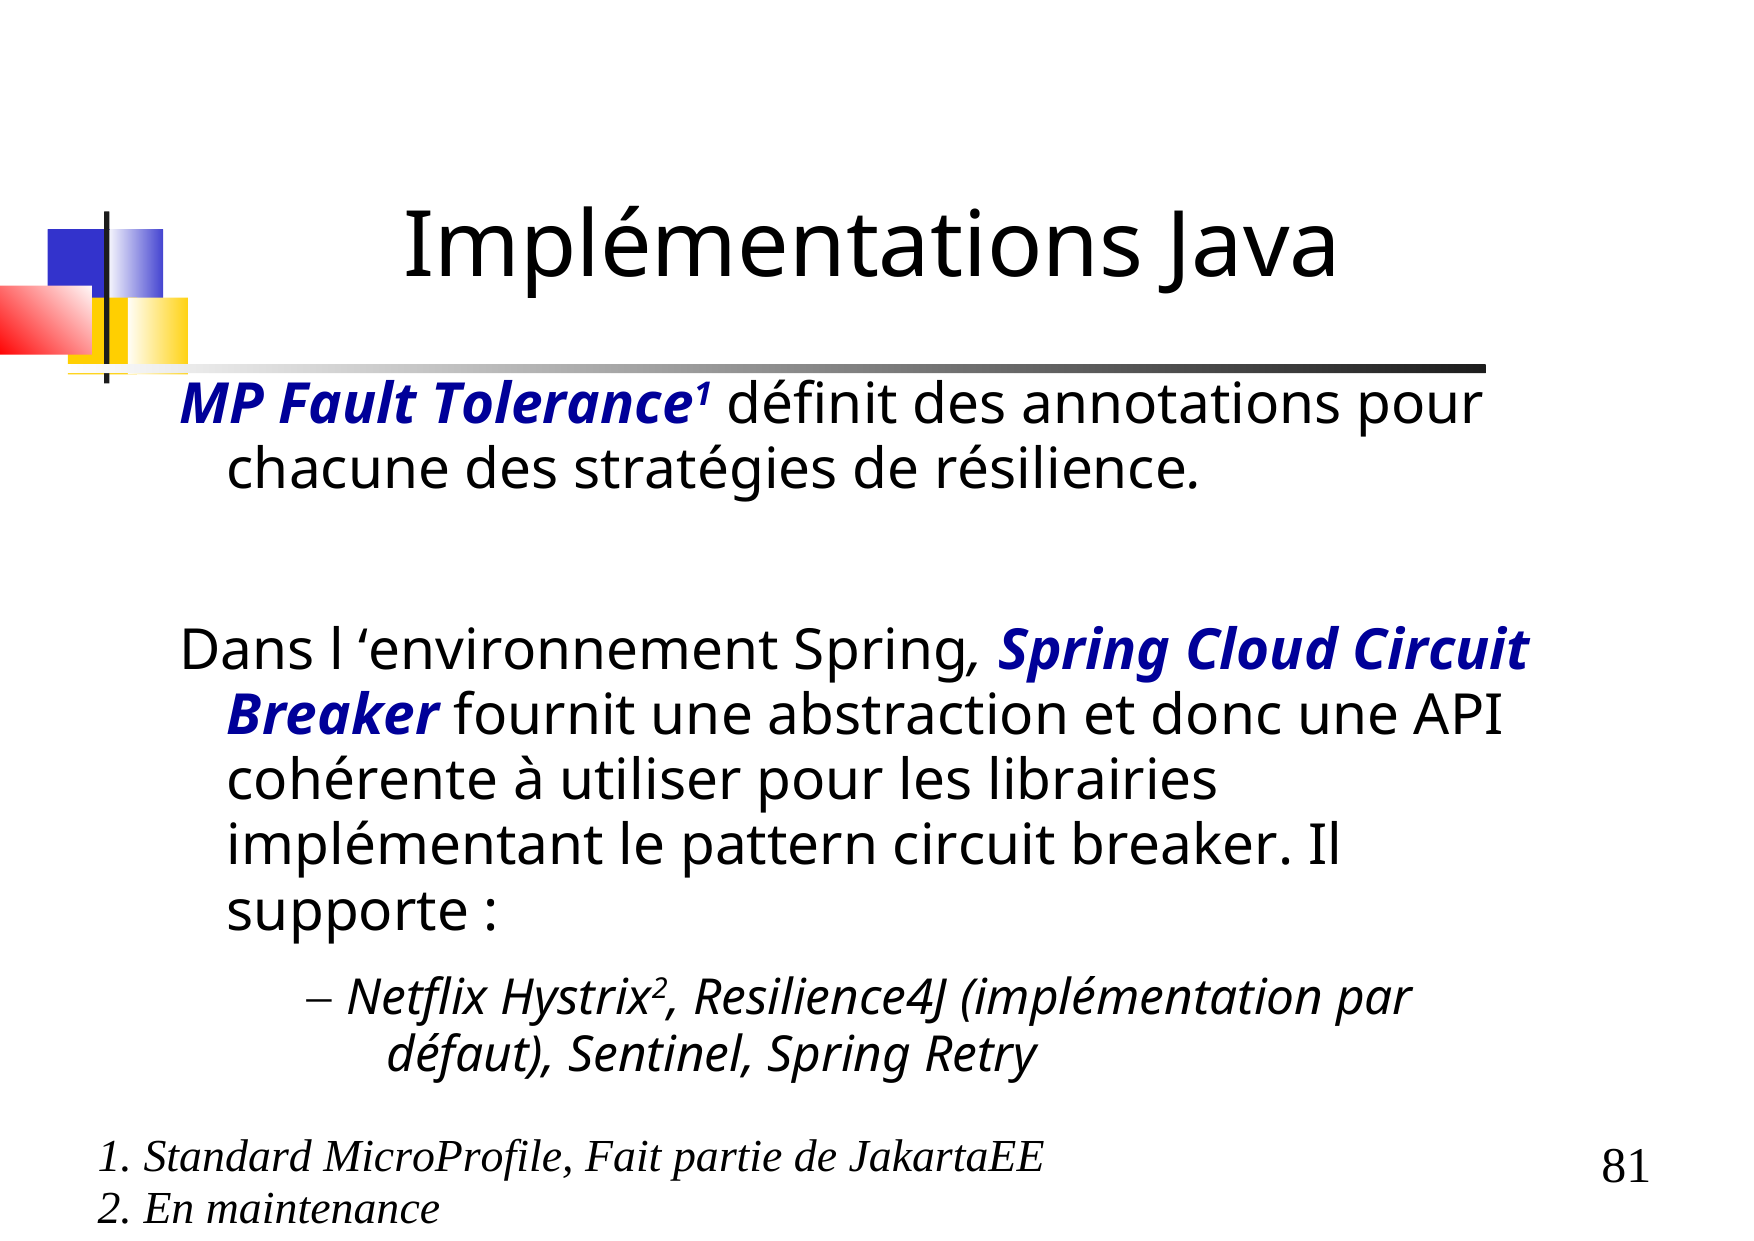

# Implémentations Java
MP Fault Tolerance1 définit des annotations pour chacune des stratégies de résilience.
Dans l ‘environnement Spring, Spring Cloud Circuit Breaker fournit une abstraction et donc une API cohérente à utiliser pour les librairies implémentant le pattern circuit breaker. Il supporte :
Netflix Hystrix2, Resilience4J (implémentation par défaut), Sentinel, Spring Retry
1. Standard MicroProfile, Fait partie de JakartaEE
2. En maintenance